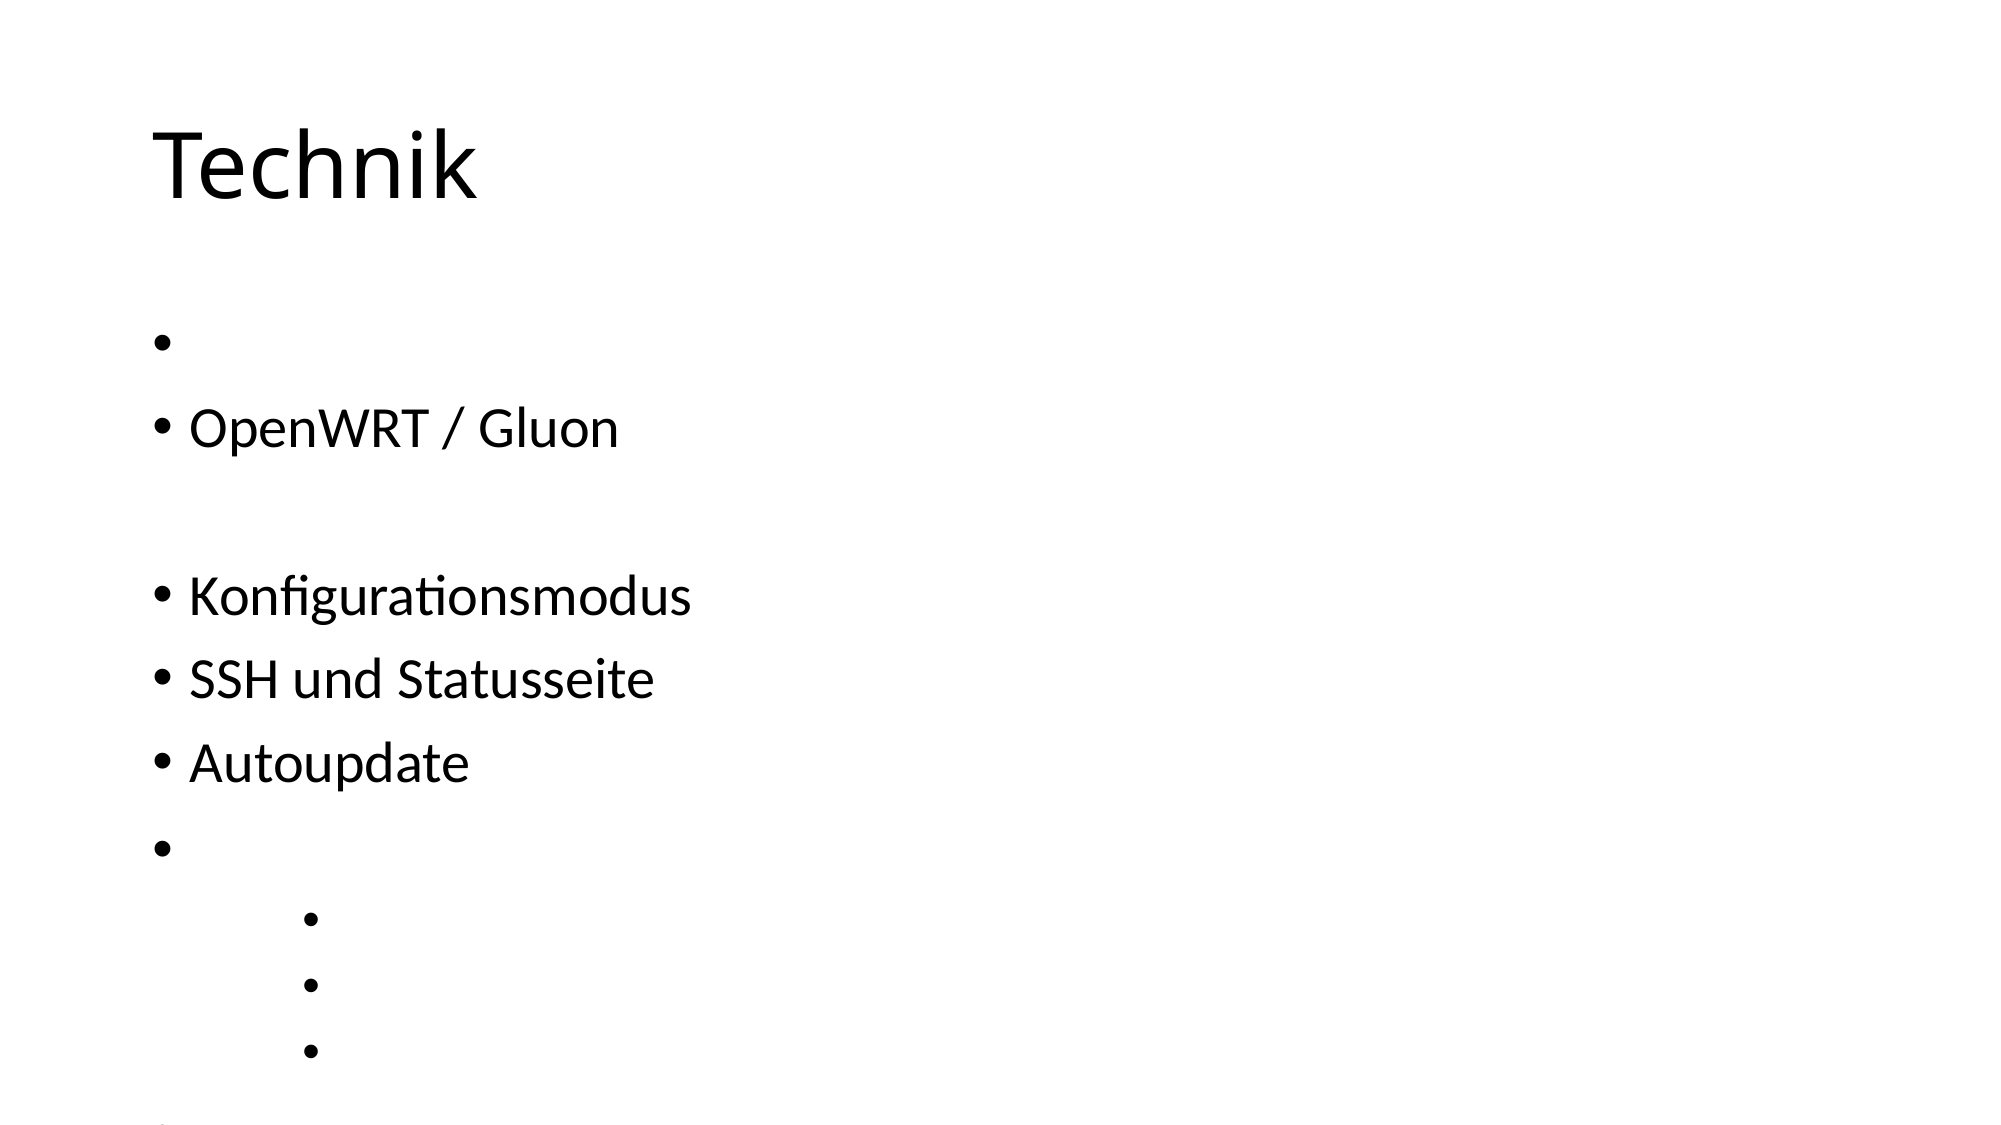

# Technik
OpenWRT / Gluon
Konfigurationsmodus
SSH und Statusseite
Autoupdate